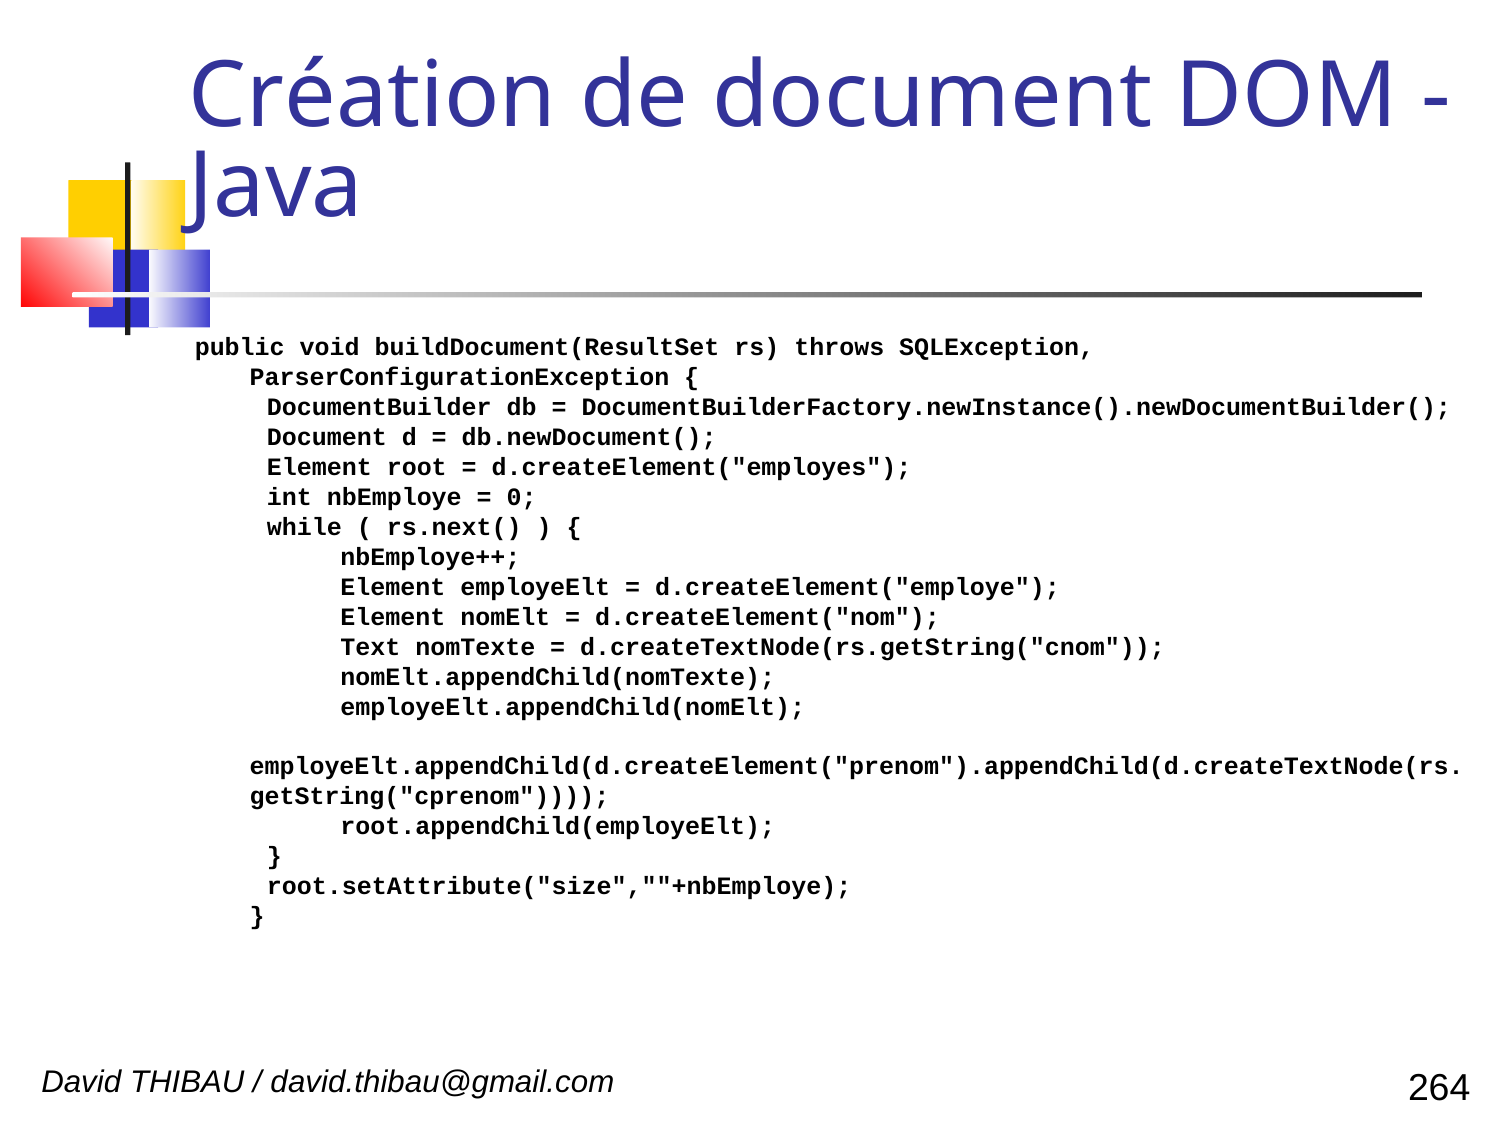

# Création de document DOM - Java
public void buildDocument(ResultSet rs) throws SQLException, ParserConfigurationException {
		DocumentBuilder db = DocumentBuilderFactory.newInstance().newDocumentBuilder();
		Document d = db.newDocument();
		Element root = d.createElement("employes");
		int nbEmploye = 0;
		while ( rs.next() ) {
			nbEmploye++;
			Element employeElt = d.createElement("employe");
			Element nomElt = d.createElement("nom");
			Text nomTexte = d.createTextNode(rs.getString("cnom"));
			nomElt.appendChild(nomTexte);
			employeElt.appendChild(nomElt);
			employeElt.appendChild(d.createElement("prenom").appendChild(d.createTextNode(rs.getString("cprenom"))));
			root.appendChild(employeElt);
		}
		root.setAttribute("size",""+nbEmploye);
	}